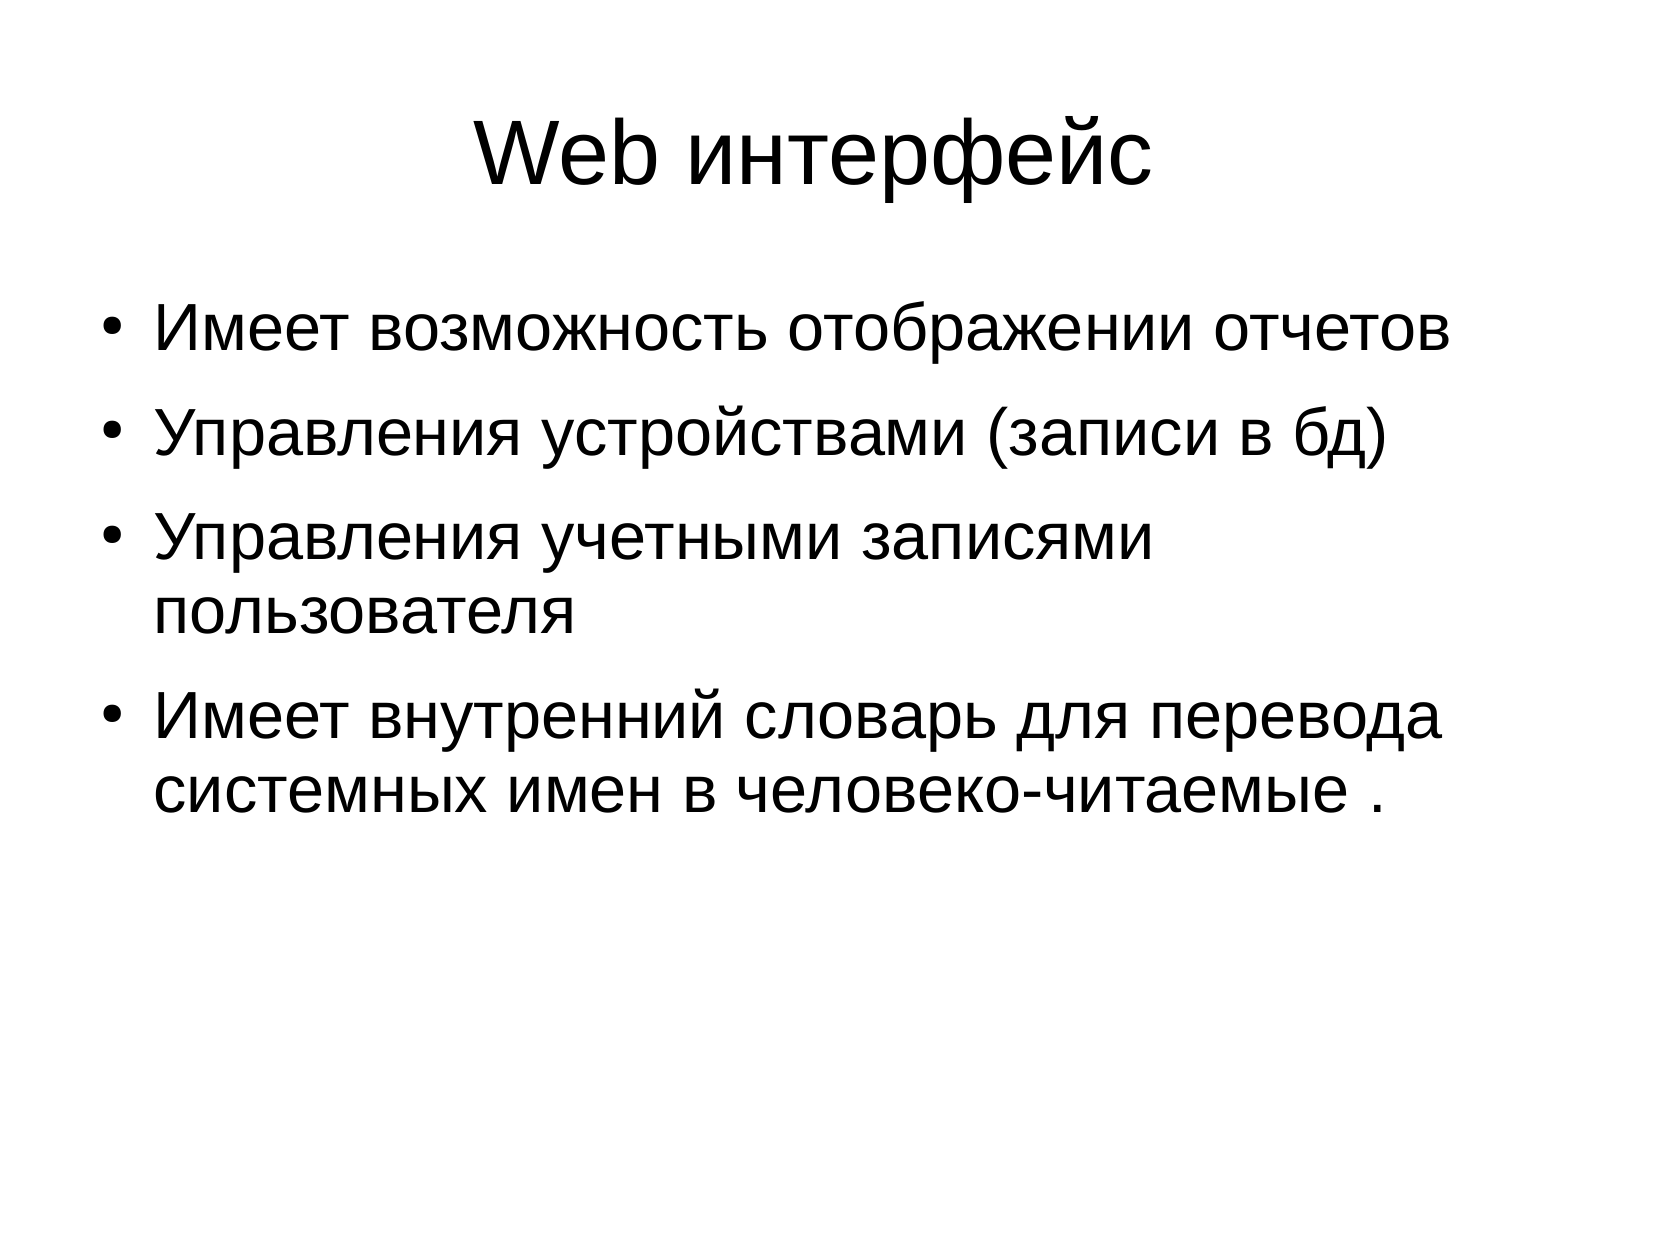

# Web интерфейс
Имеет возможность отображении отчетов
Управления устройствами (записи в бд)
Управления учетными записями пользователя
Имеет внутренний словарь для перевода системных имен в человеко-читаемые .